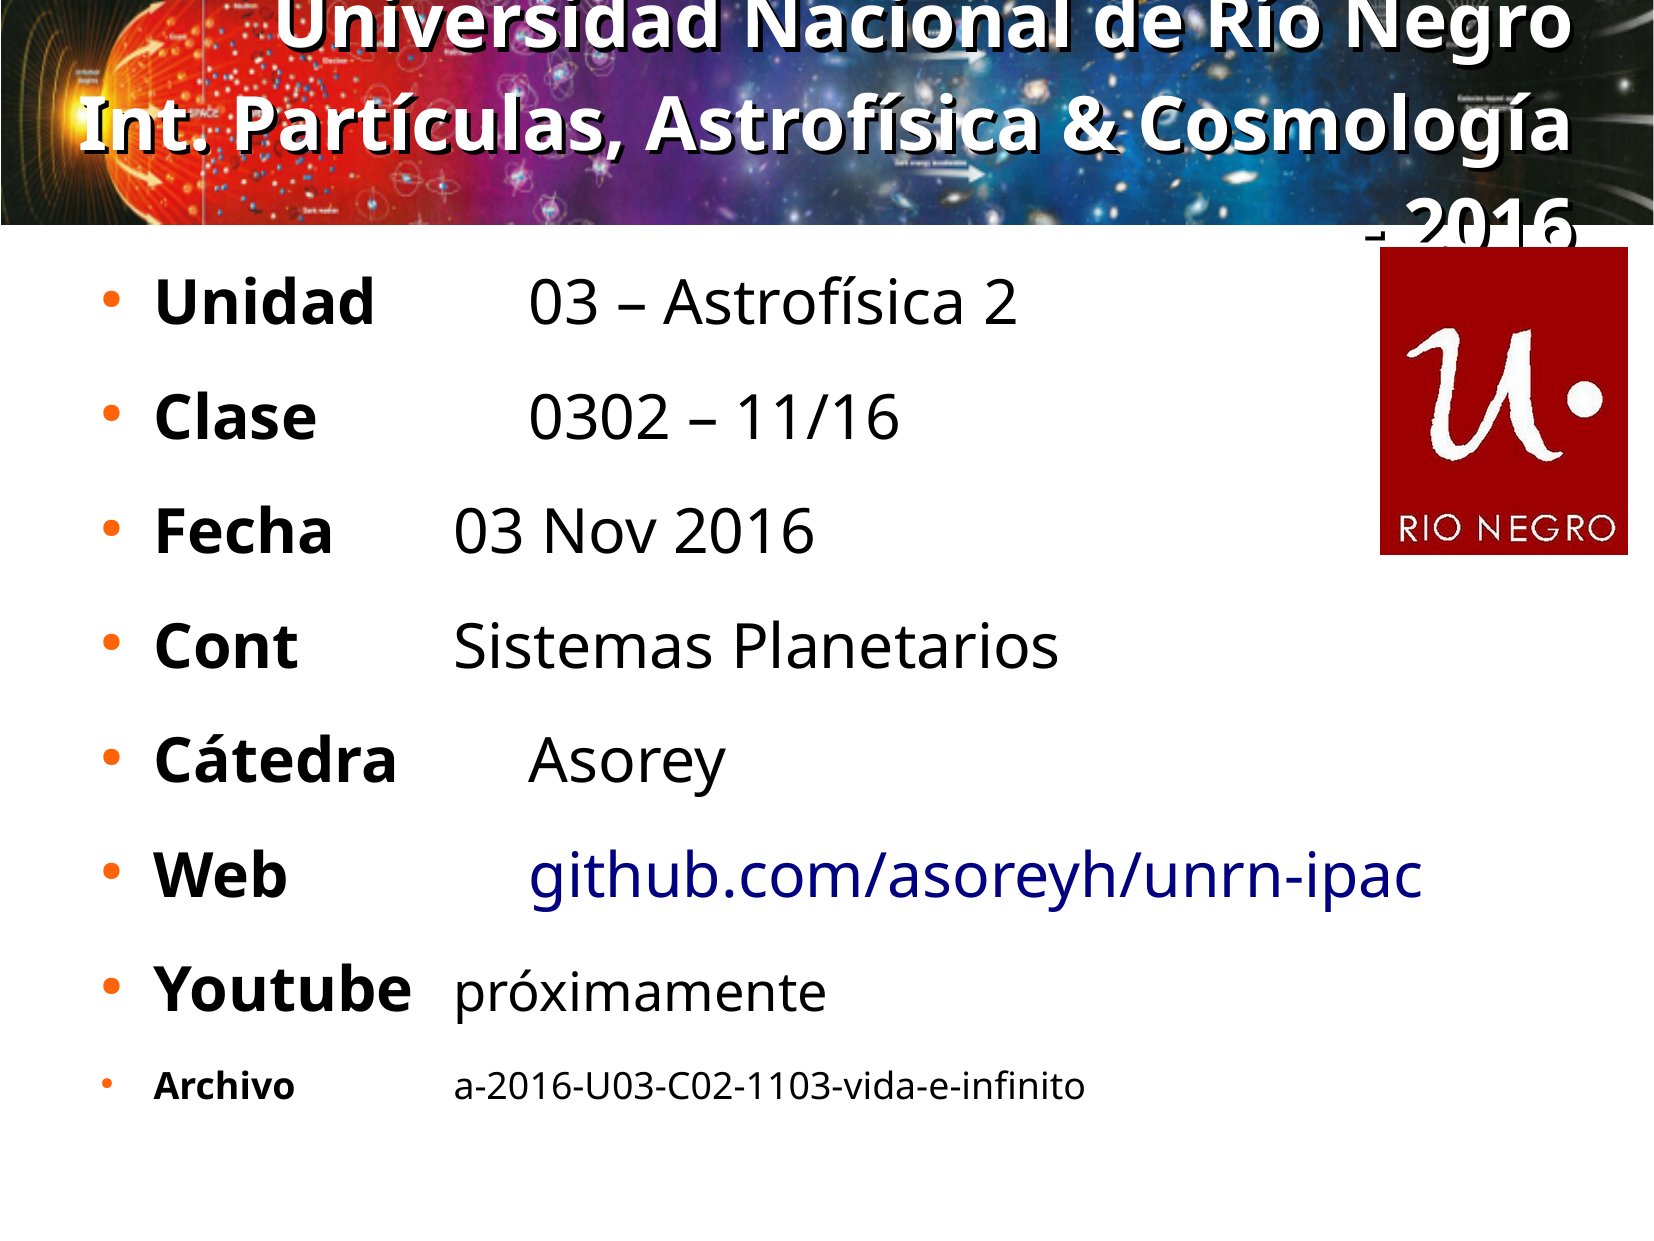

# Universidad Nacional de Río Negro Int. Partículas, Astrofísica & Cosmología - 2016
Unidad 		03 – Astrofísica 2
Clase			0302 – 11/16
Fecha		03 Nov 2016
Cont			Sistemas Planetarios
Cátedra		Asorey
Web 			github.com/asoreyh/unrn-ipac
Youtube 	próximamente
Archivo			a-2016-U03-C02-1103-vida-e-infinito